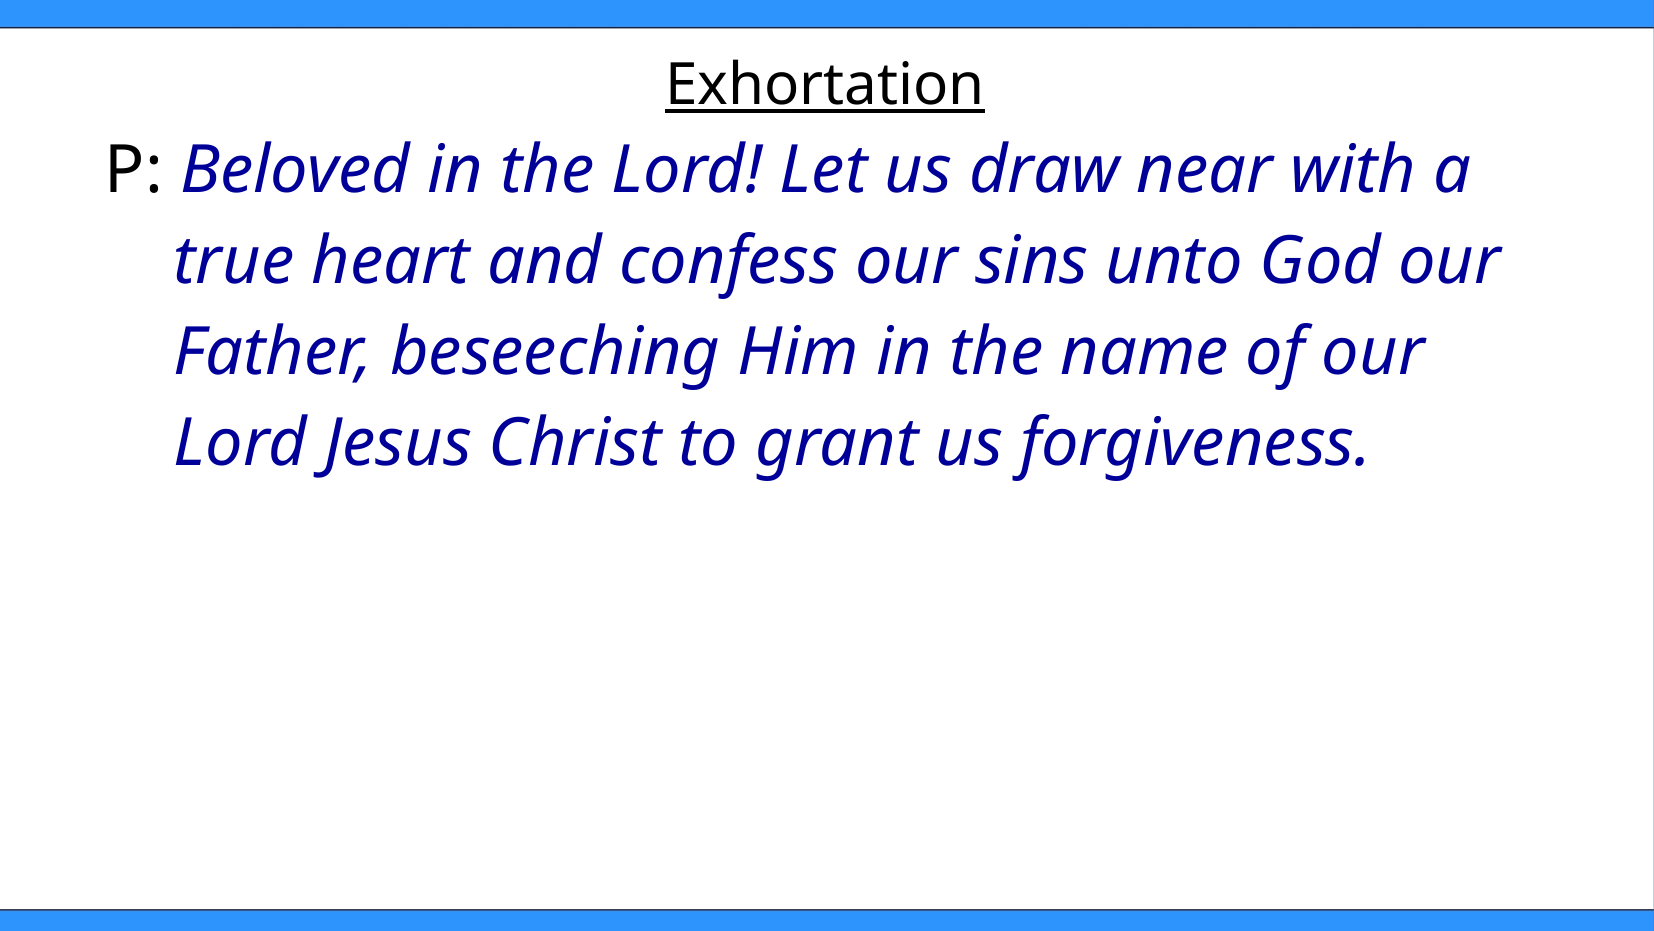

Exhortation
P: Beloved in the Lord! Let us draw near with a
 true heart and confess our sins unto God our
 Father, beseeching Him in the name of our
 Lord Jesus Christ to grant us forgiveness.